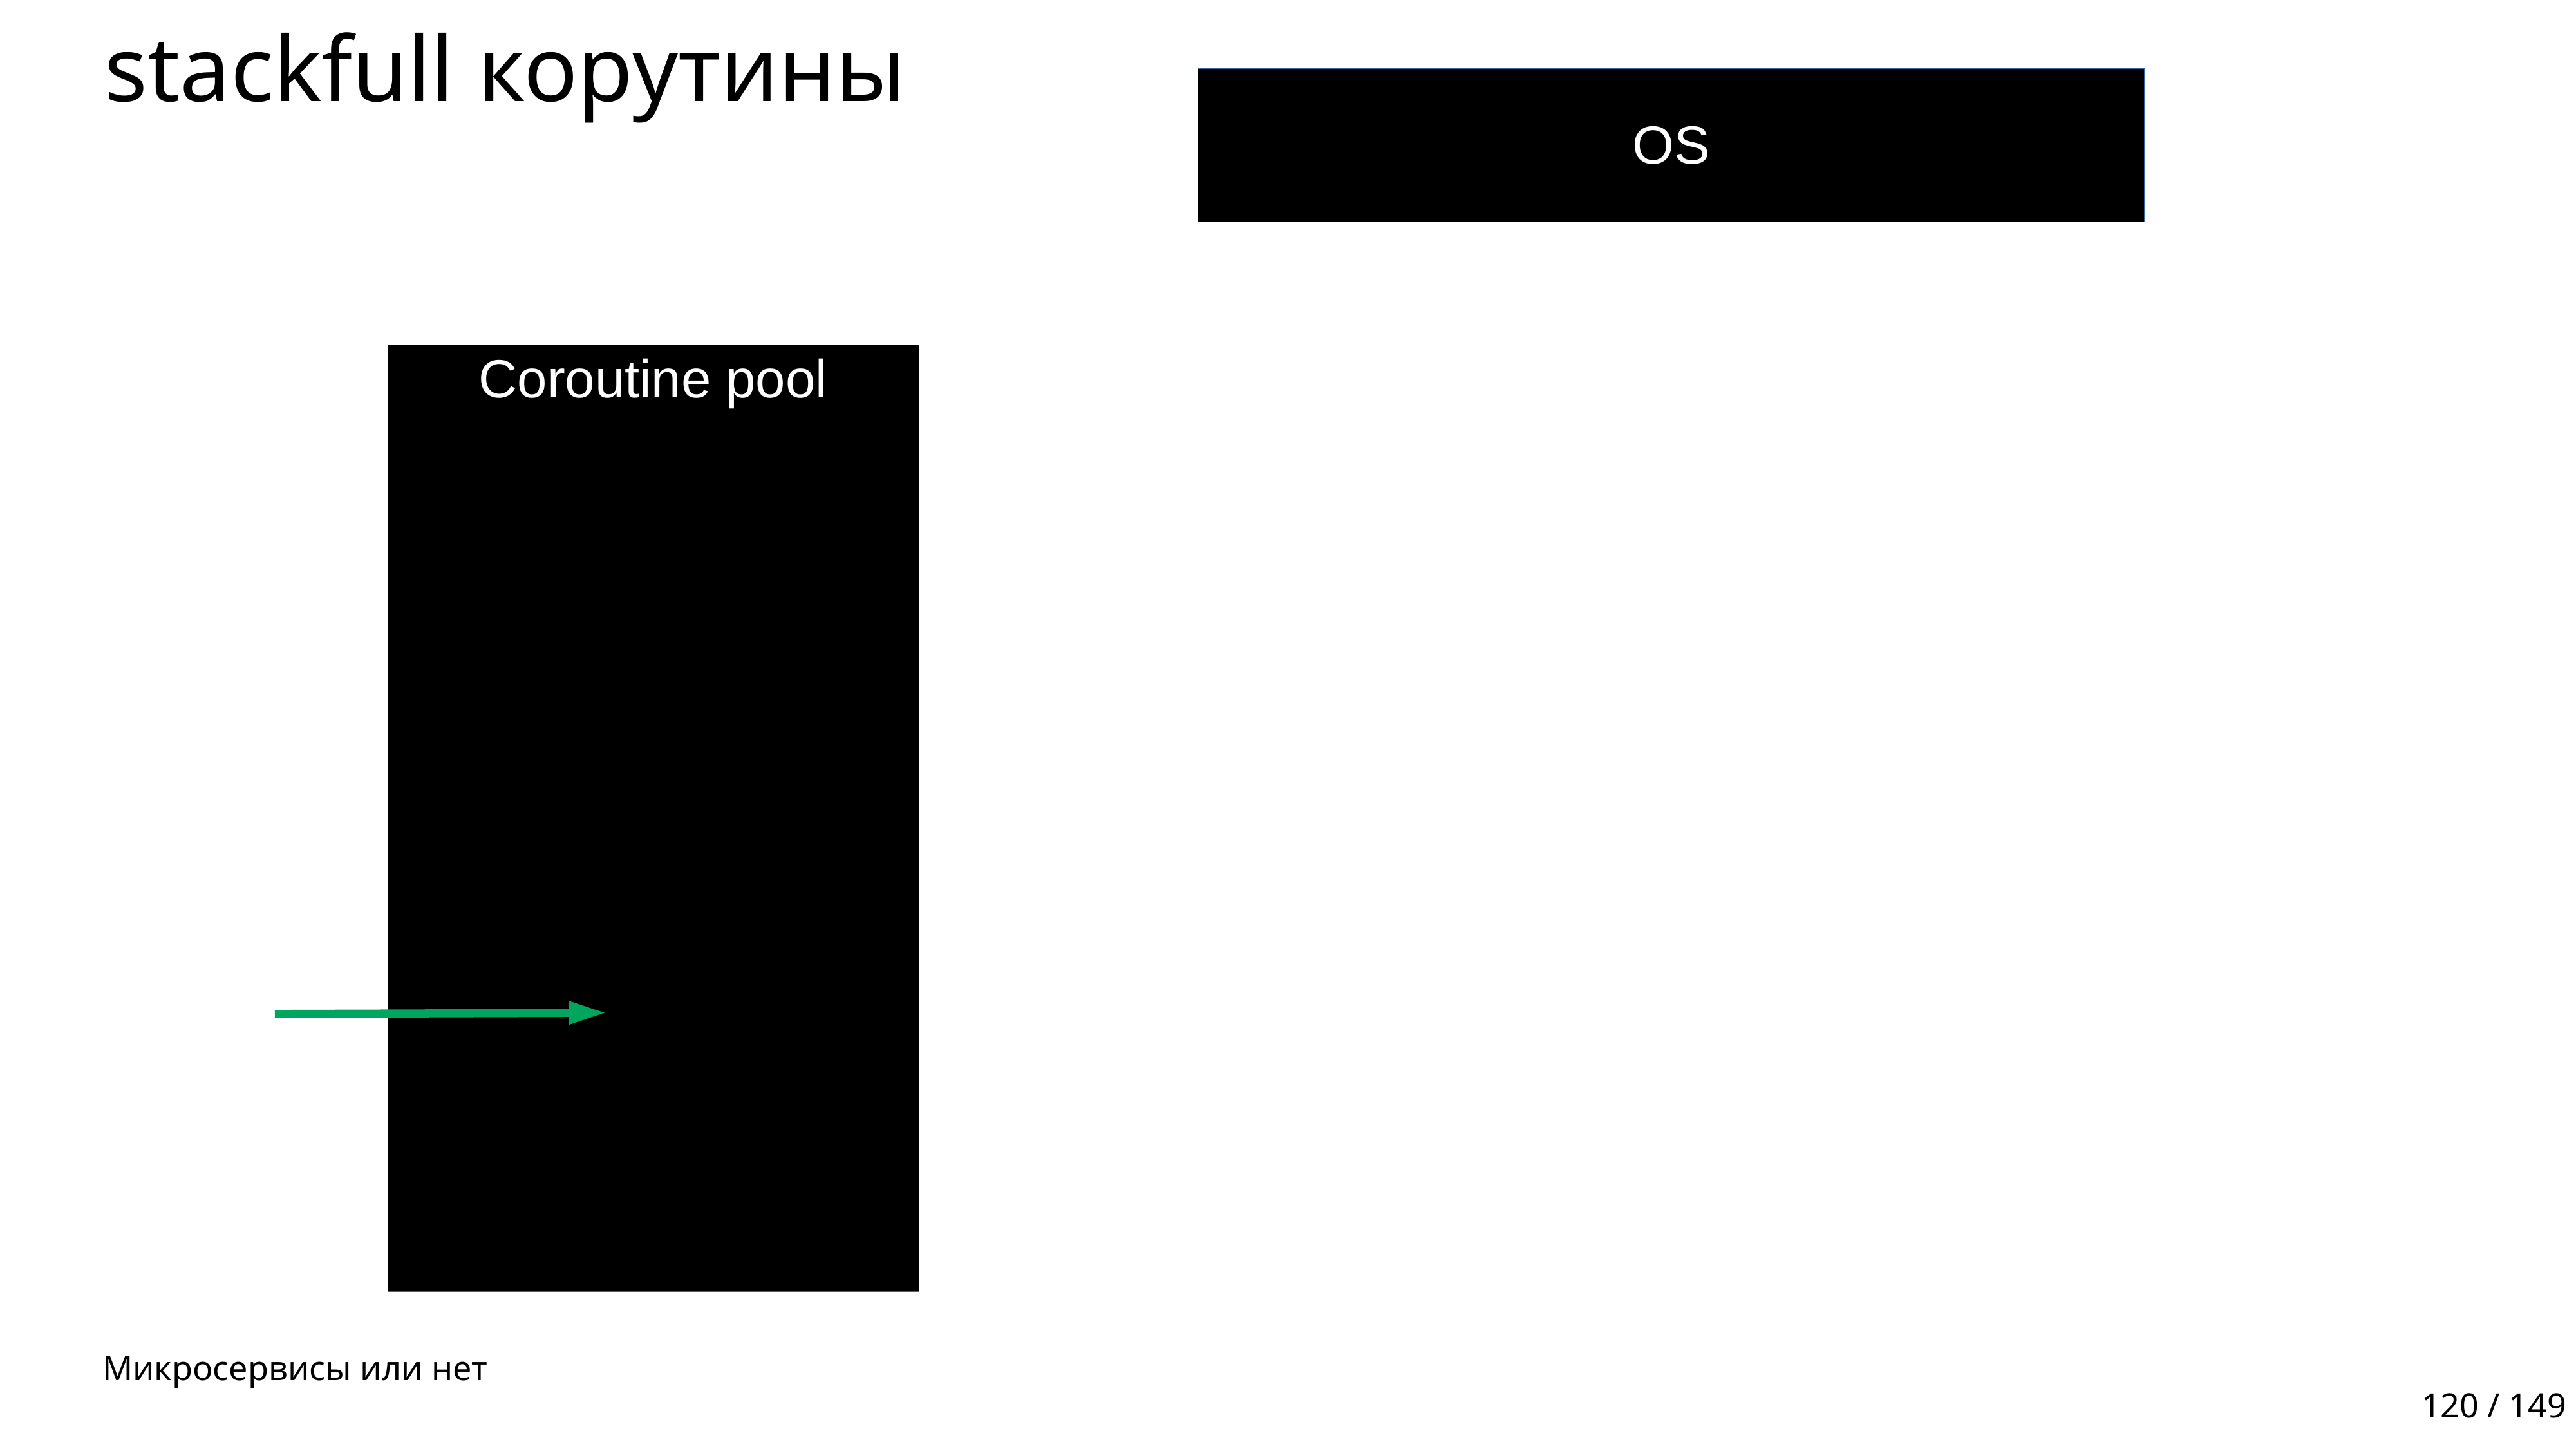

stackfull корутины
OS
Coroutine pool
# Микросервисы или нет